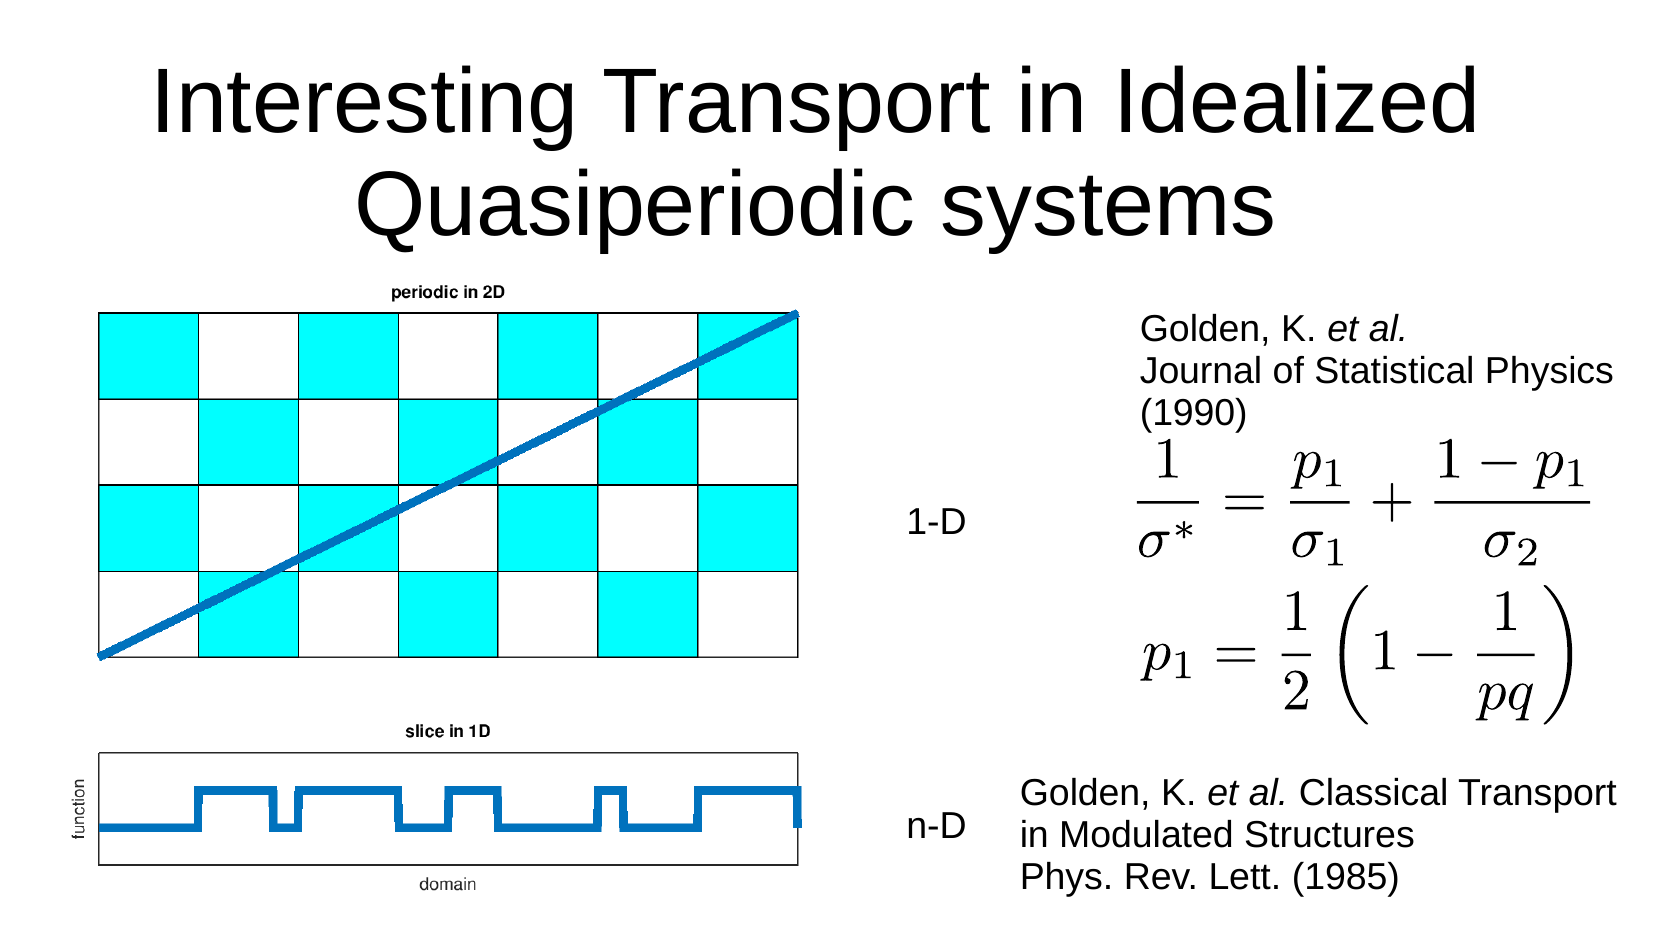

# Interesting Transport in Idealized Quasiperiodic systems
Golden, K. et al.
Journal of Statistical Physics
(1990)
1-D
Golden, K. et al. Classical Transport
in Modulated Structures
Phys. Rev. Lett. (1985)
n-D